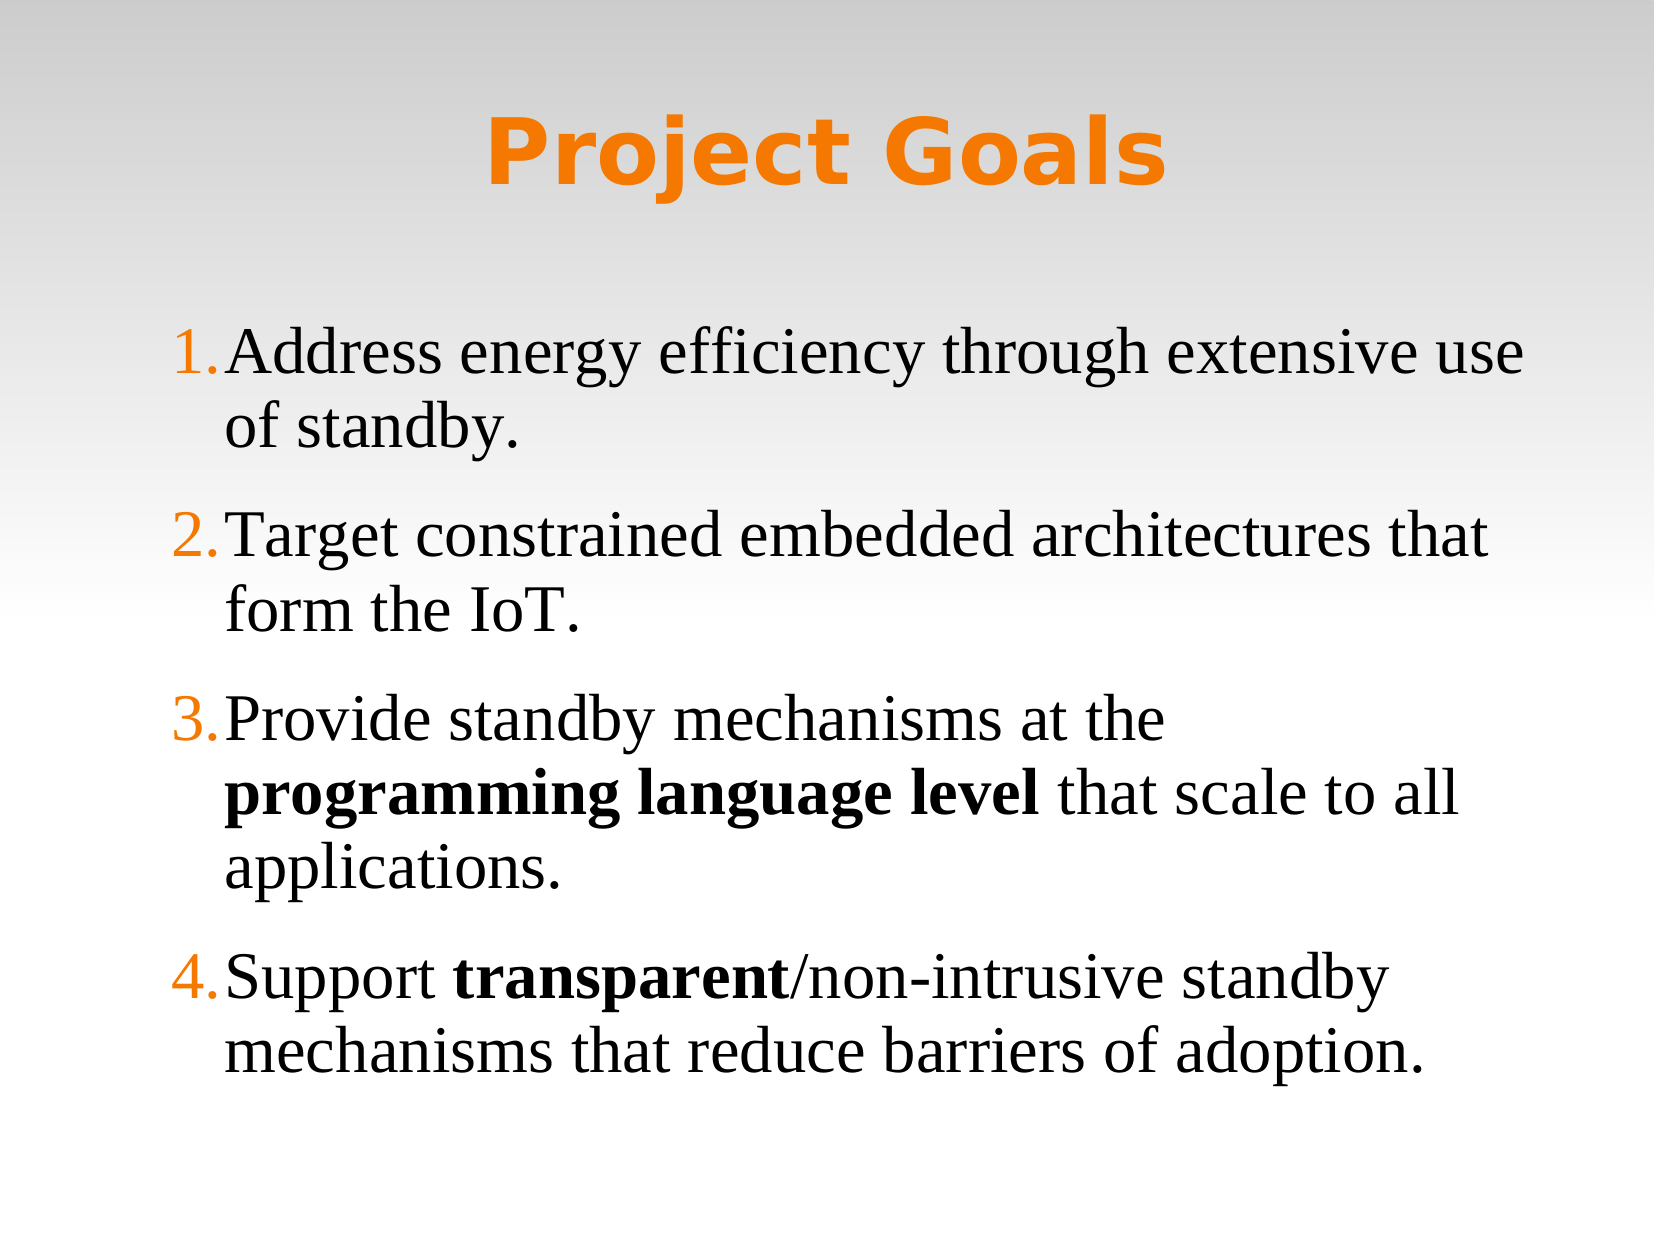

# Project Goals
Address energy efficiency through extensive use of standby.
Target constrained embedded architectures that form the IoT.
Provide standby mechanisms at the programming language level that scale to all applications.
Support transparent/non-intrusive standby mechanisms that reduce barriers of adoption.